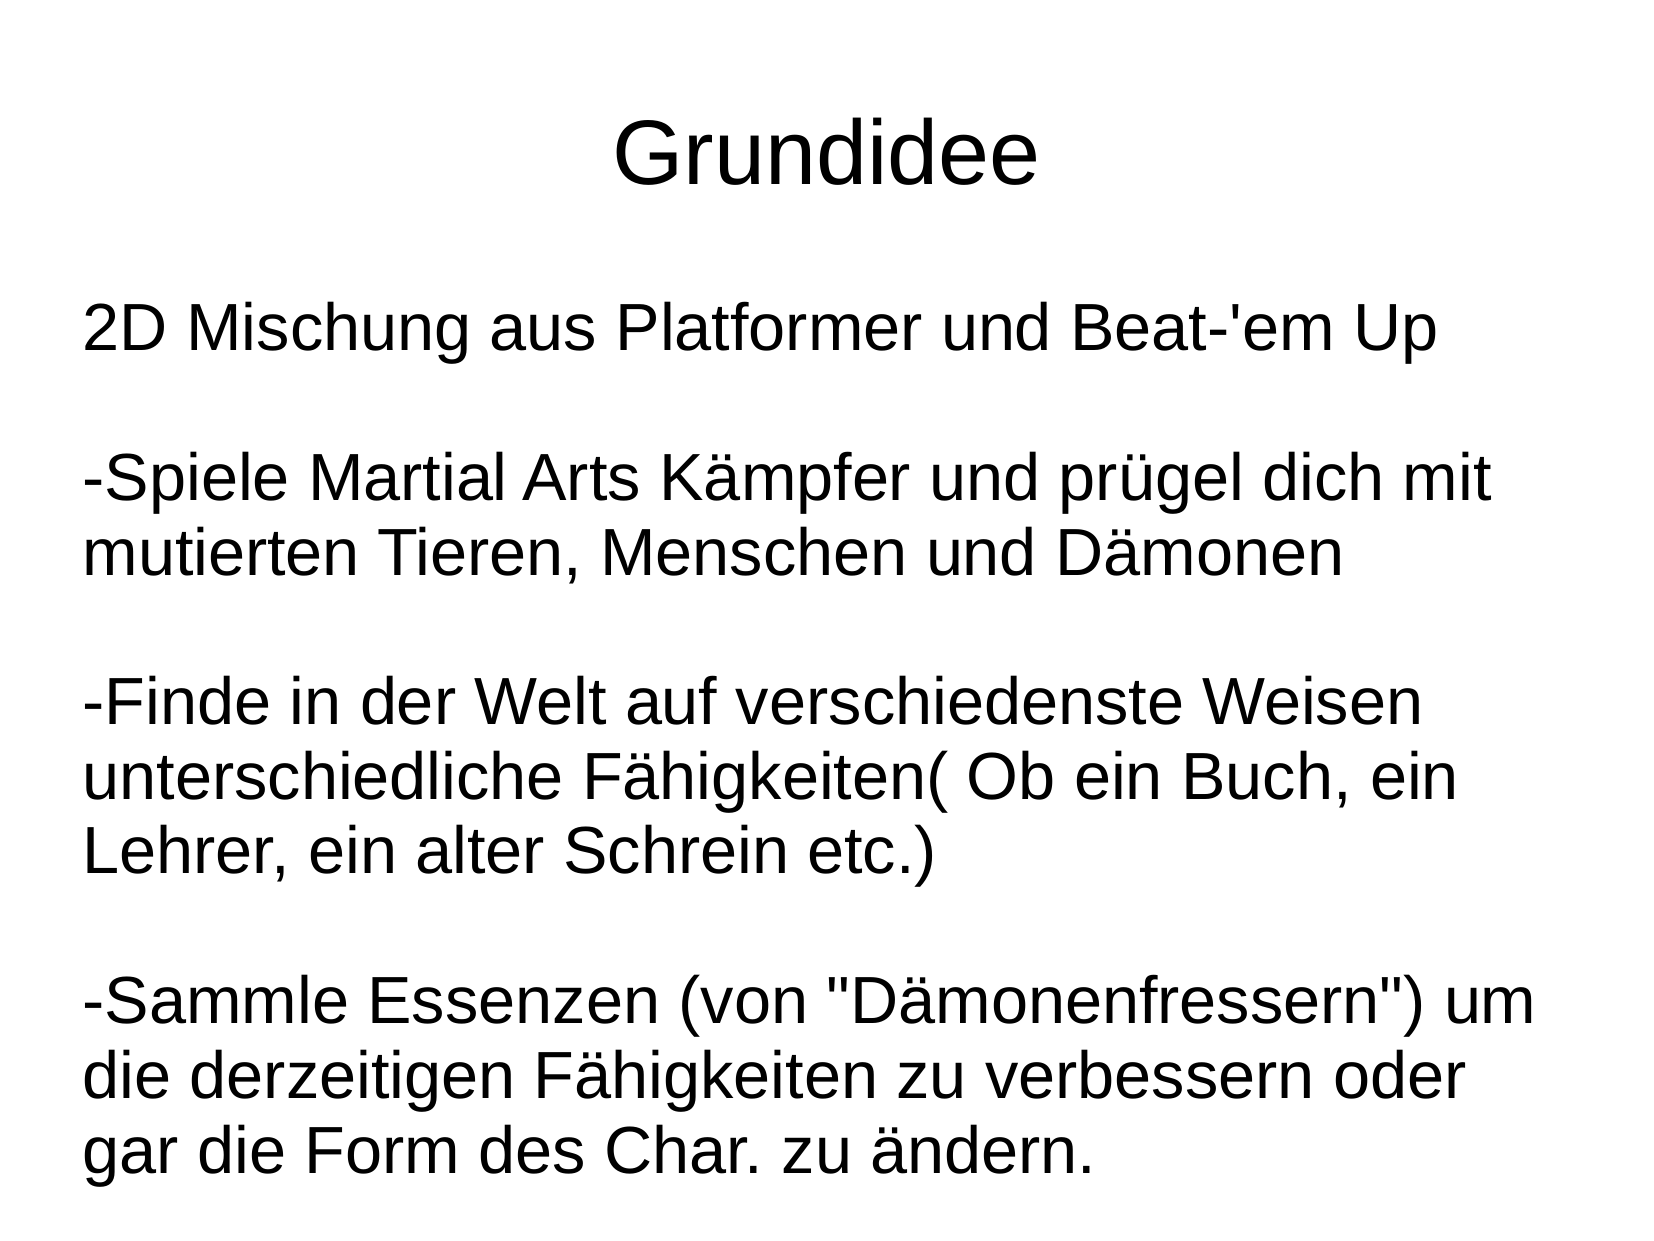

# Grundidee
2D Mischung aus Platformer und Beat-'em Up
-Spiele Martial Arts Kämpfer und prügel dich mit mutierten Tieren, Menschen und Dämonen
-Finde in der Welt auf verschiedenste Weisen unterschiedliche Fähigkeiten( Ob ein Buch, ein Lehrer, ein alter Schrein etc.)
-Sammle Essenzen (von "Dämonenfressern") um die derzeitigen Fähigkeiten zu verbessern oder gar die Form des Char. zu ändern.